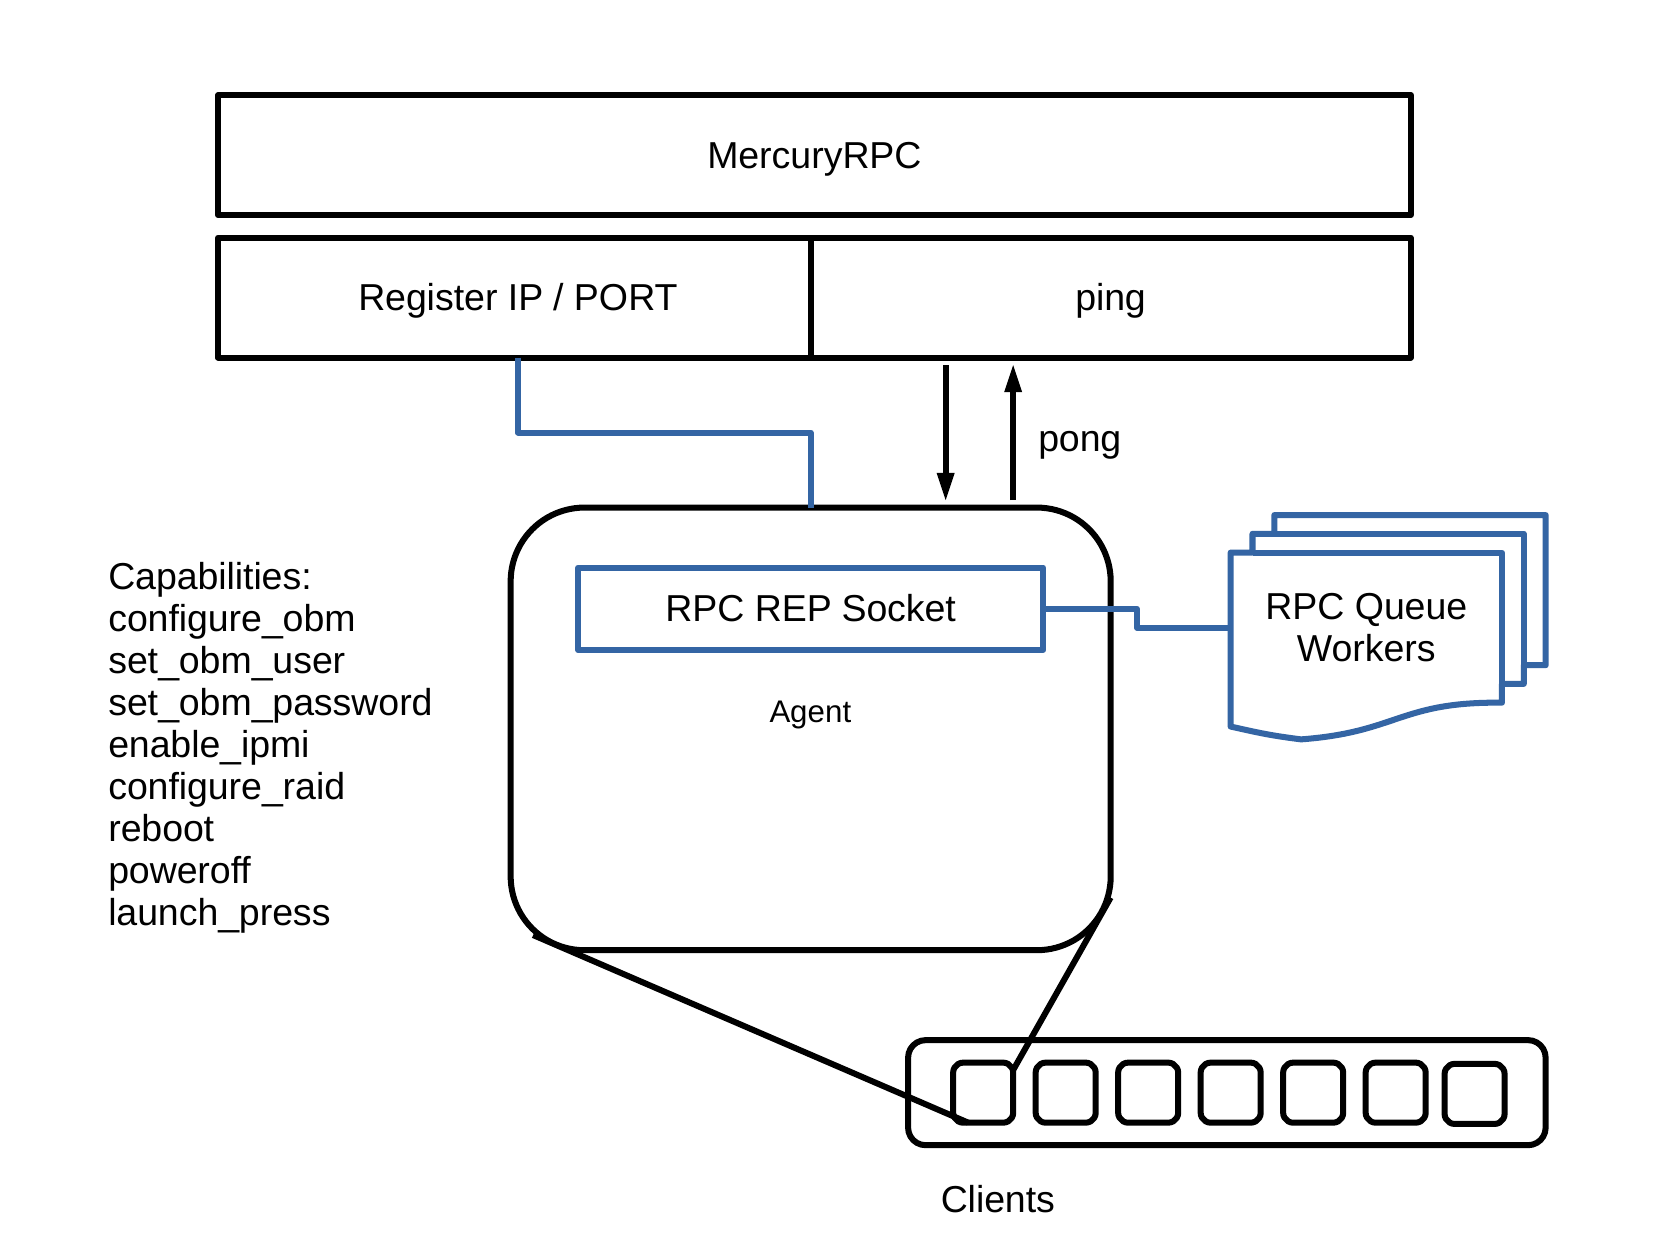

MercuryRPC
Register IP / PORT
ping
pong
Agent
RPC Queue
Workers
Capabilities:
configure_obm
set_obm_user
set_obm_password
enable_ipmi
configure_raid
reboot
poweroff
launch_press
RPC REP Socket
Clients